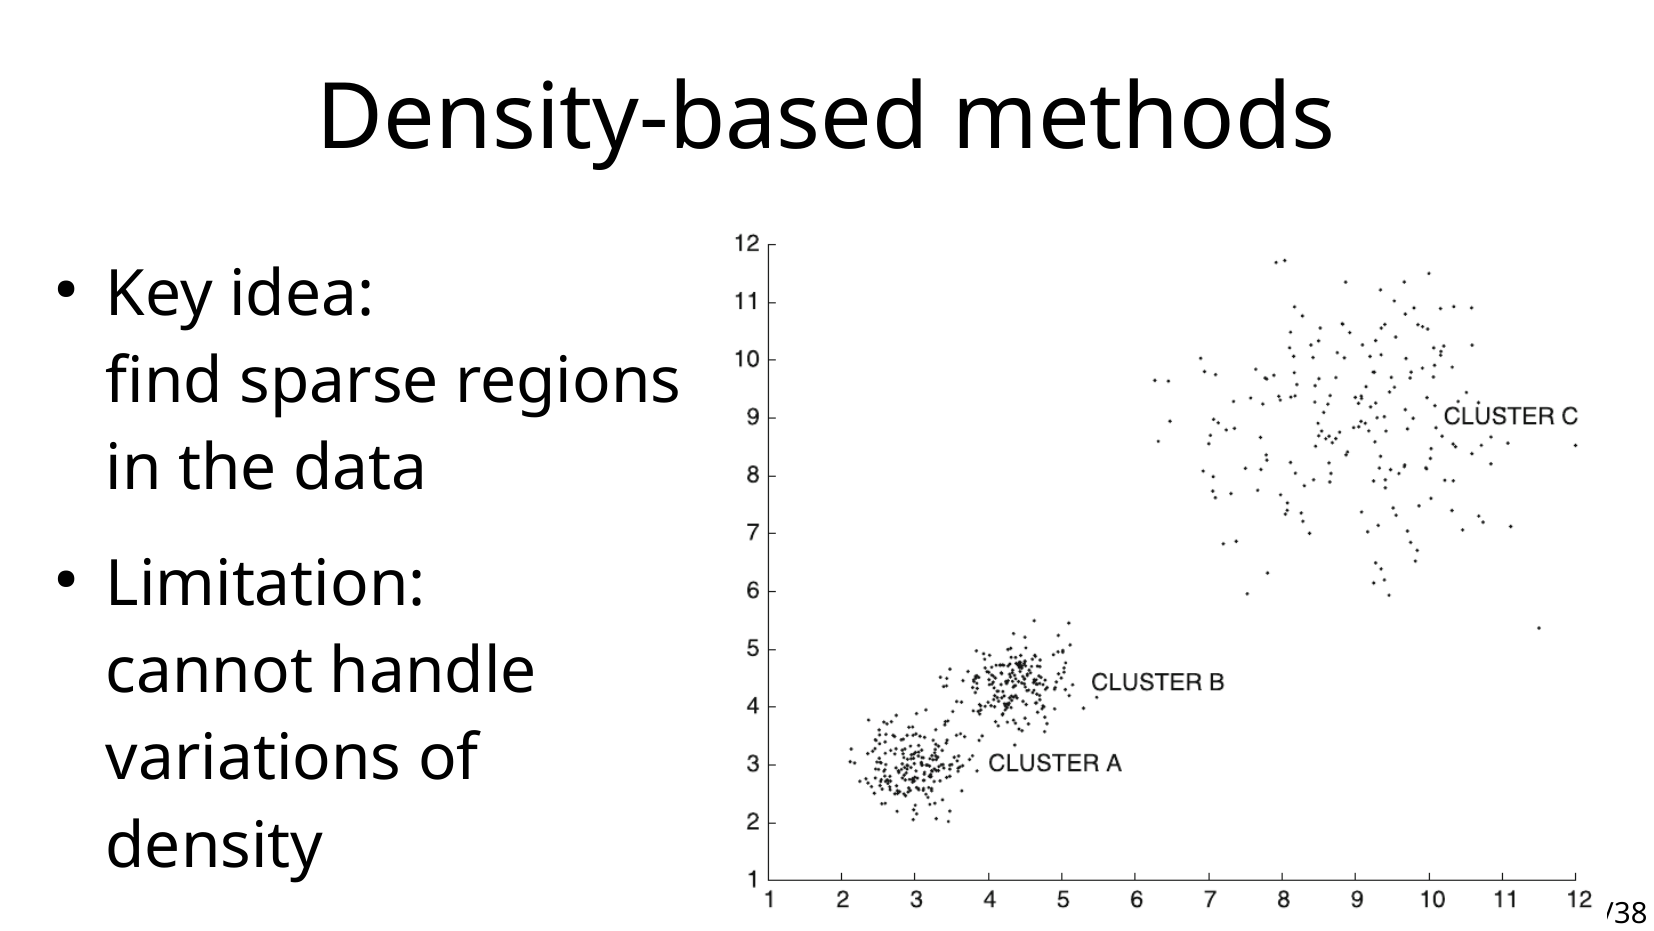

# Density-based methods
Key idea:
find sparse regions in the data
Limitation:
cannot handle variations of density
4